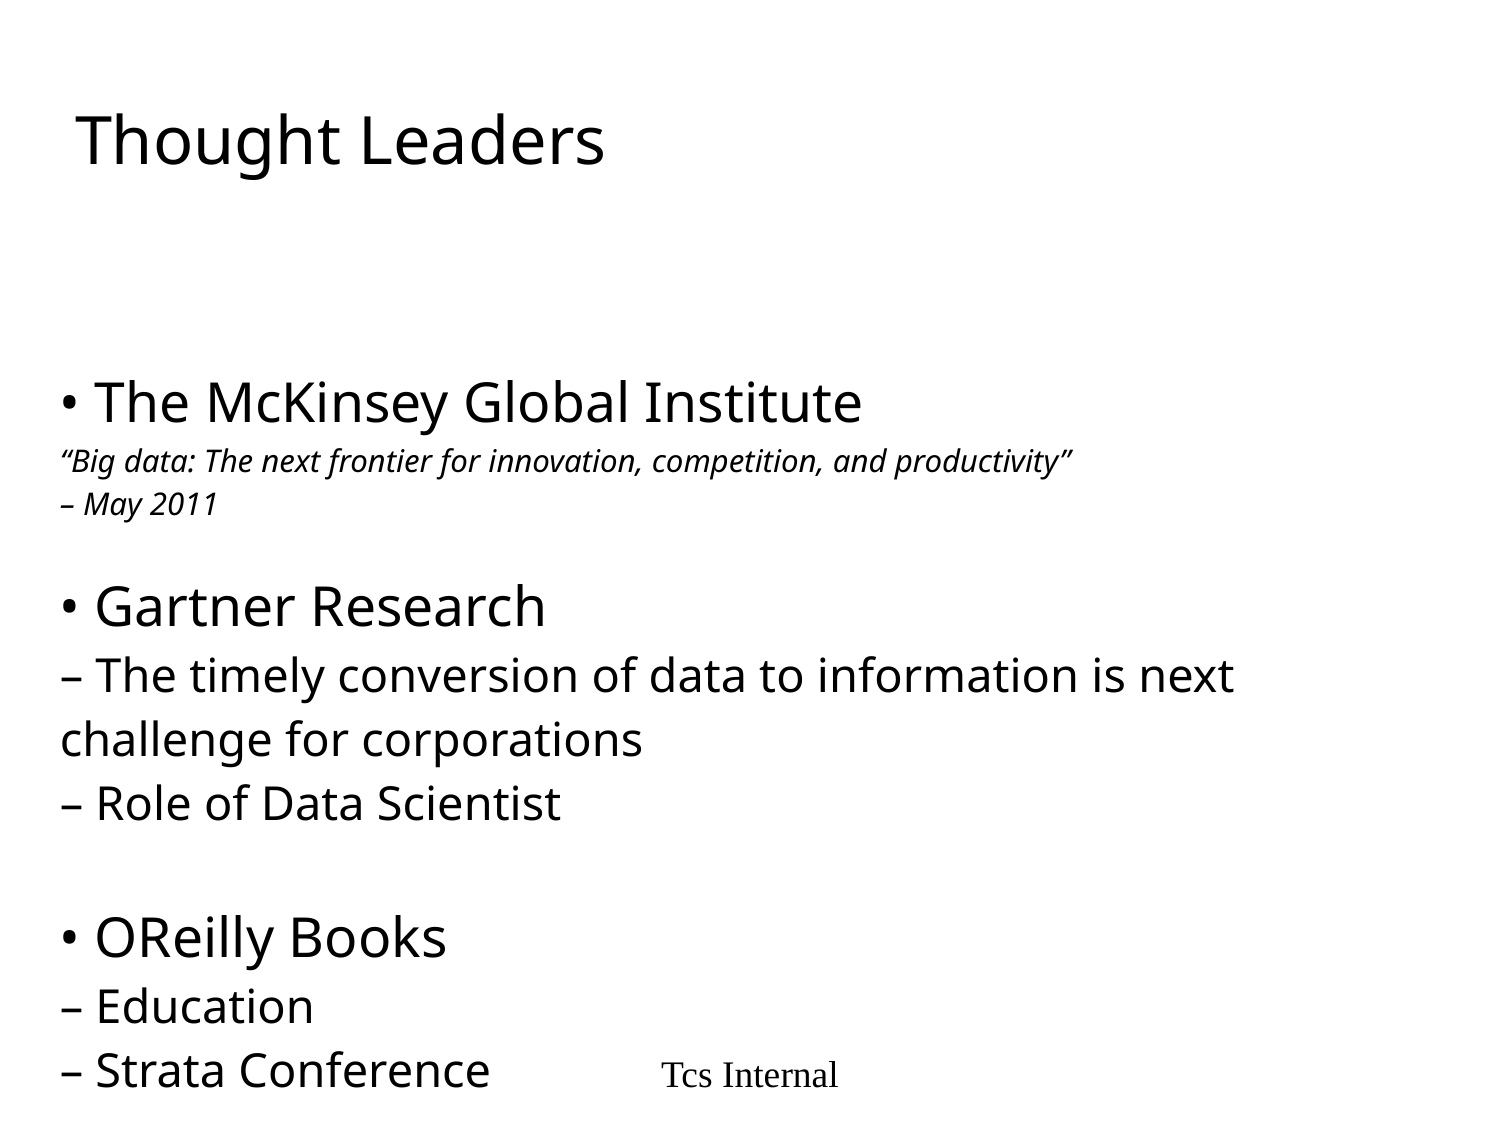

# Thought Leaders
Thought Leaders
• The McKinsey Global Institute
“Big data: The next frontier for innovation, competition, and productivity”
– May 2011
• Gartner Research
– The timely conversion of data to information is next
challenge for corporations
– Role of Data Scientist
• OReilly Books
– Education
– Strata Conference